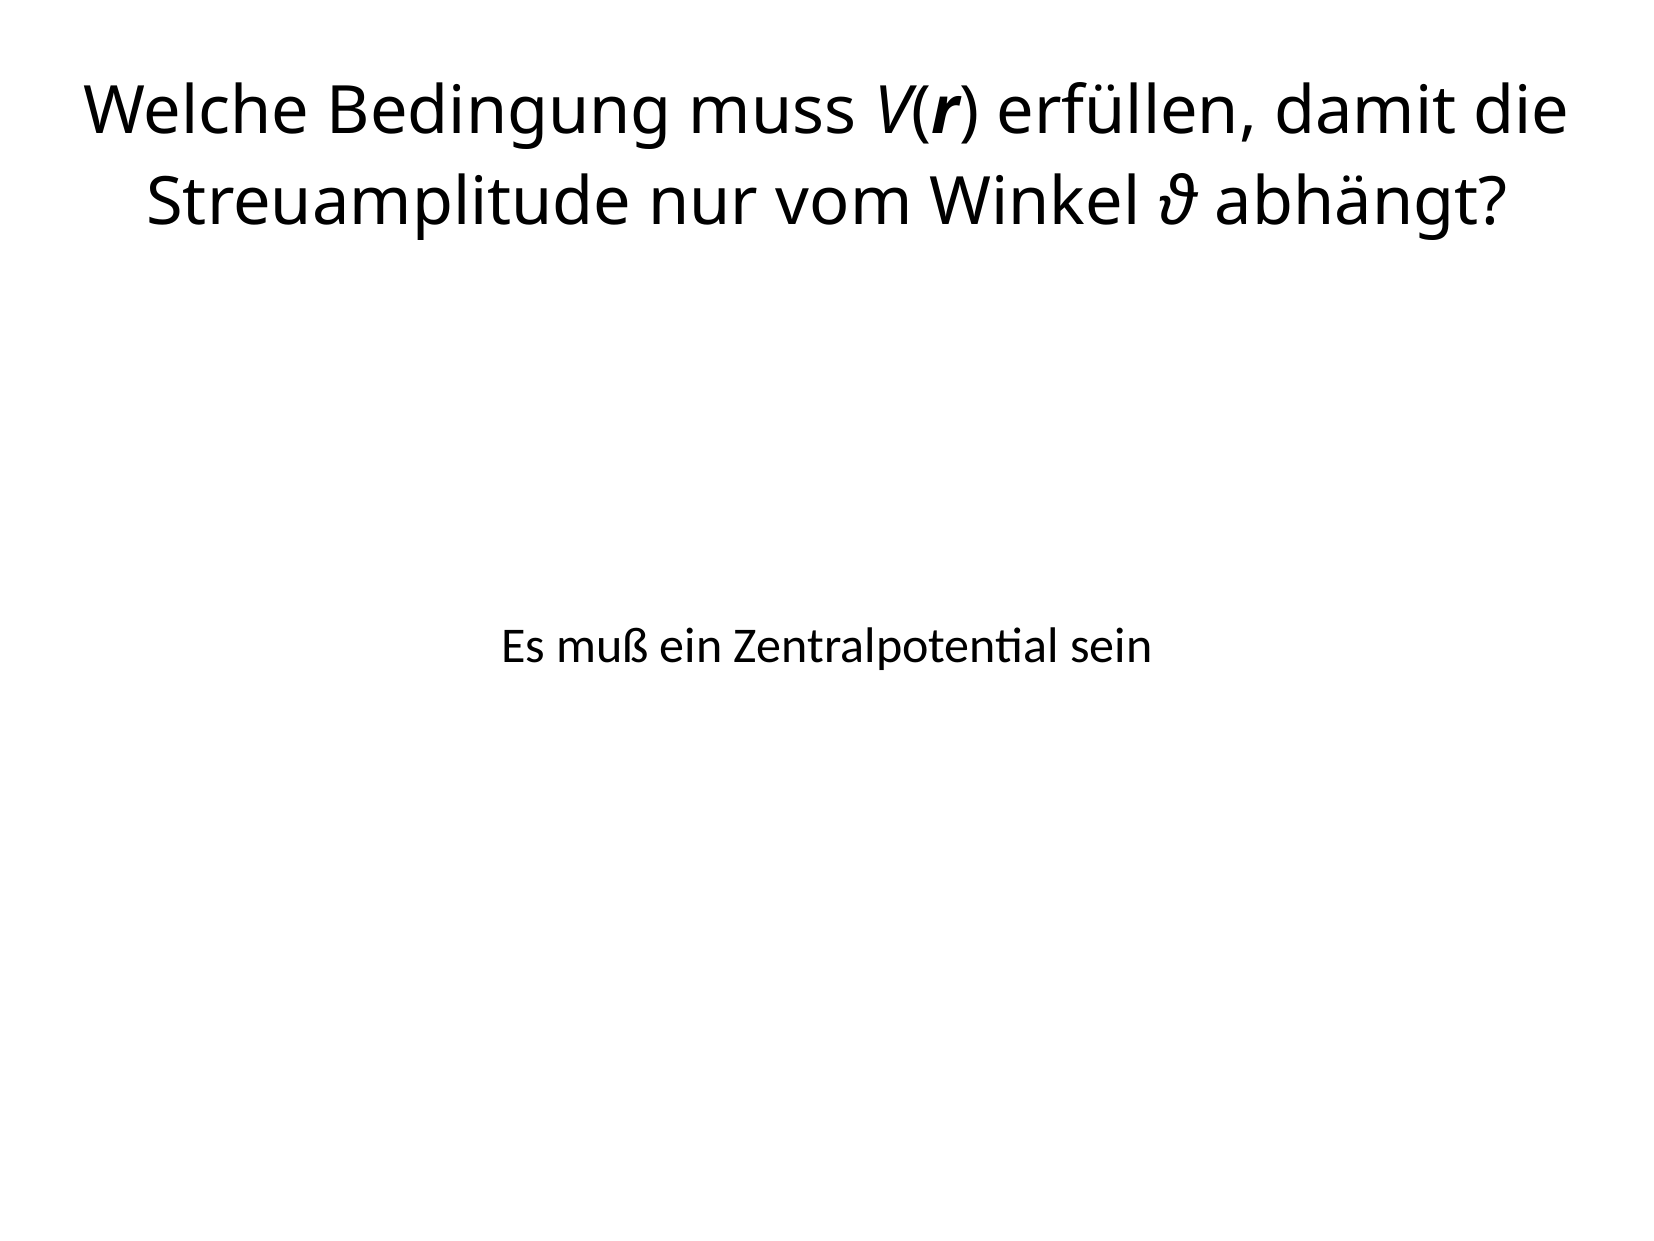

# Welche Bedingung muss V(r) erfüllen, damit die Streuamplitude nur vom Winkel ϑ abhängt?
Es muß ein Zentralpotential sein